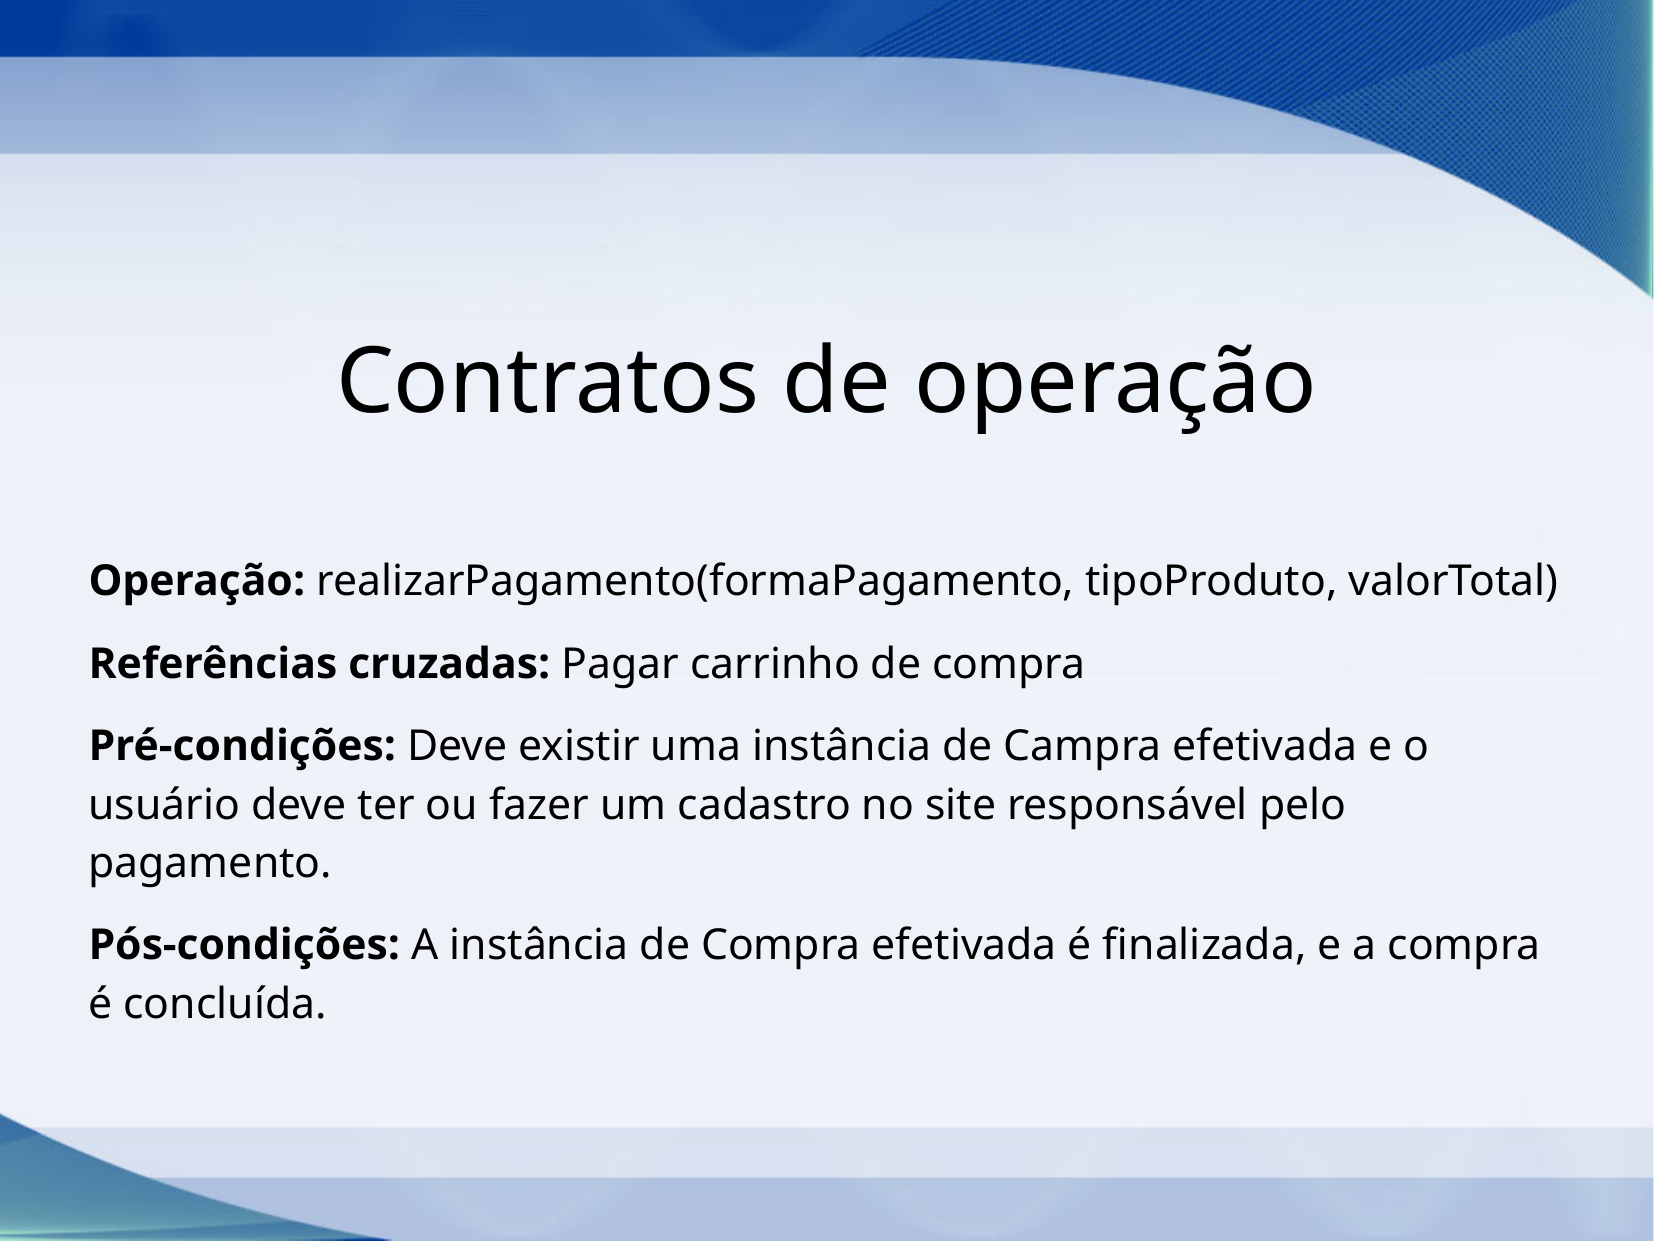

# Contratos de operação
Operação: realizarPagamento(formaPagamento, tipoProduto, valorTotal)
Referências cruzadas: Pagar carrinho de compra
Pré-condições: Deve existir uma instância de Campra efetivada e o usuário deve ter ou fazer um cadastro no site responsável pelo pagamento.
Pós-condições: A instância de Compra efetivada é finalizada, e a compra é concluída.